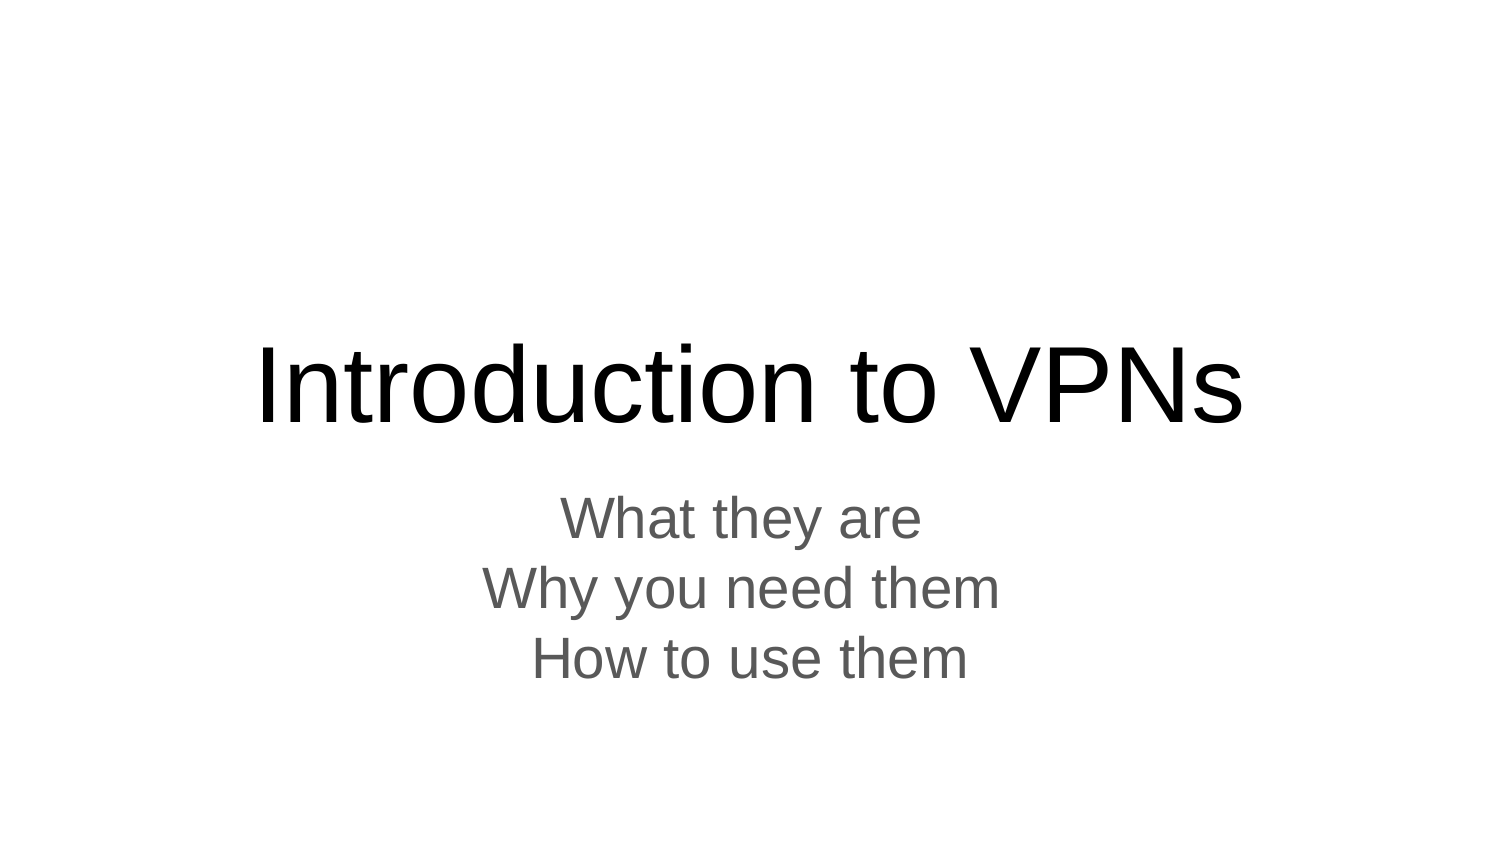

# Introduction to VPNs
What they are
Why you need them
How to use them